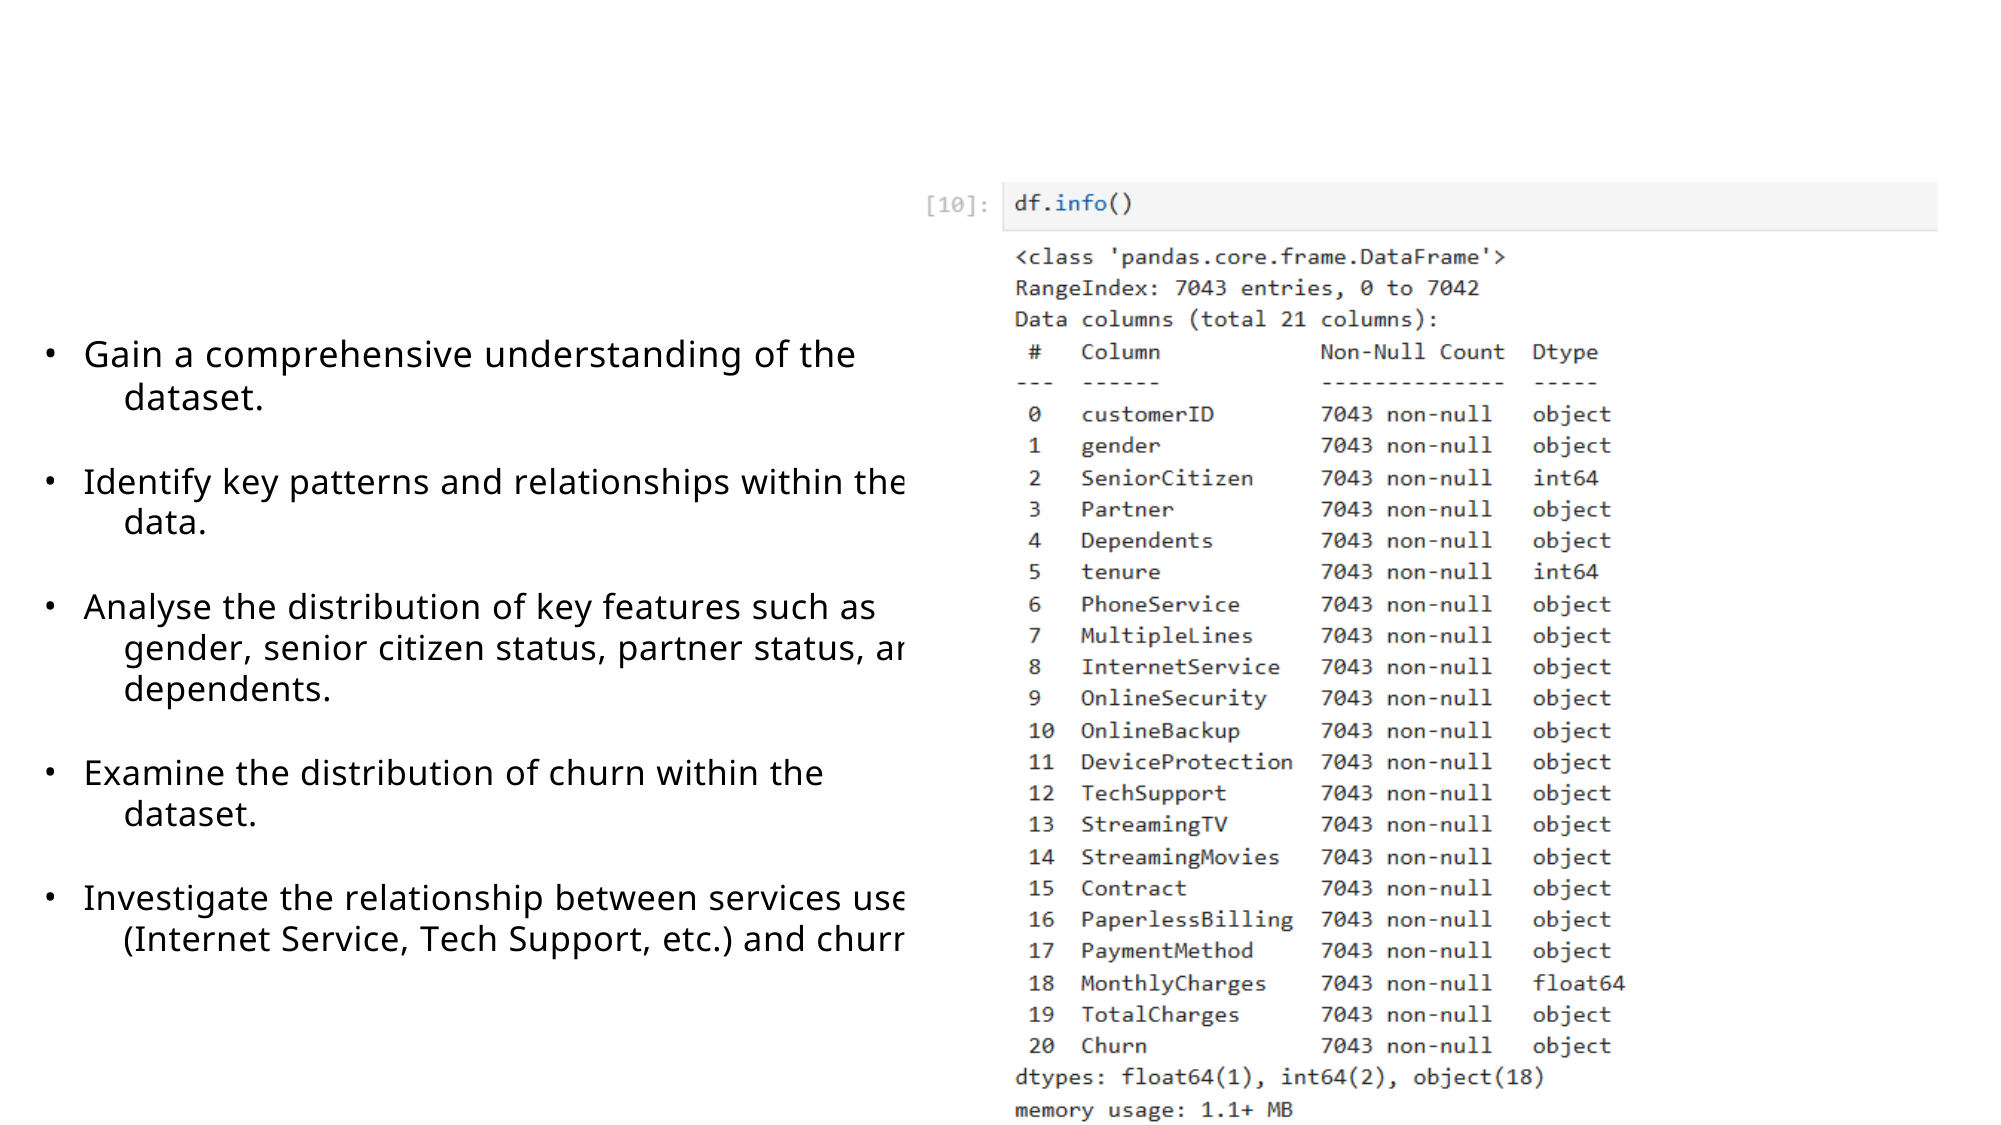

Data Understanding
Gain a comprehensive understanding of the dataset.
Identify key patterns and relationships within the data.
Analyse the distribution of key features such as gender, senior citizen status, partner status, and dependents.
Examine the distribution of churn within the dataset.
Investigate the relationship between services used (Internet Service, Tech Support, etc.) and churn.